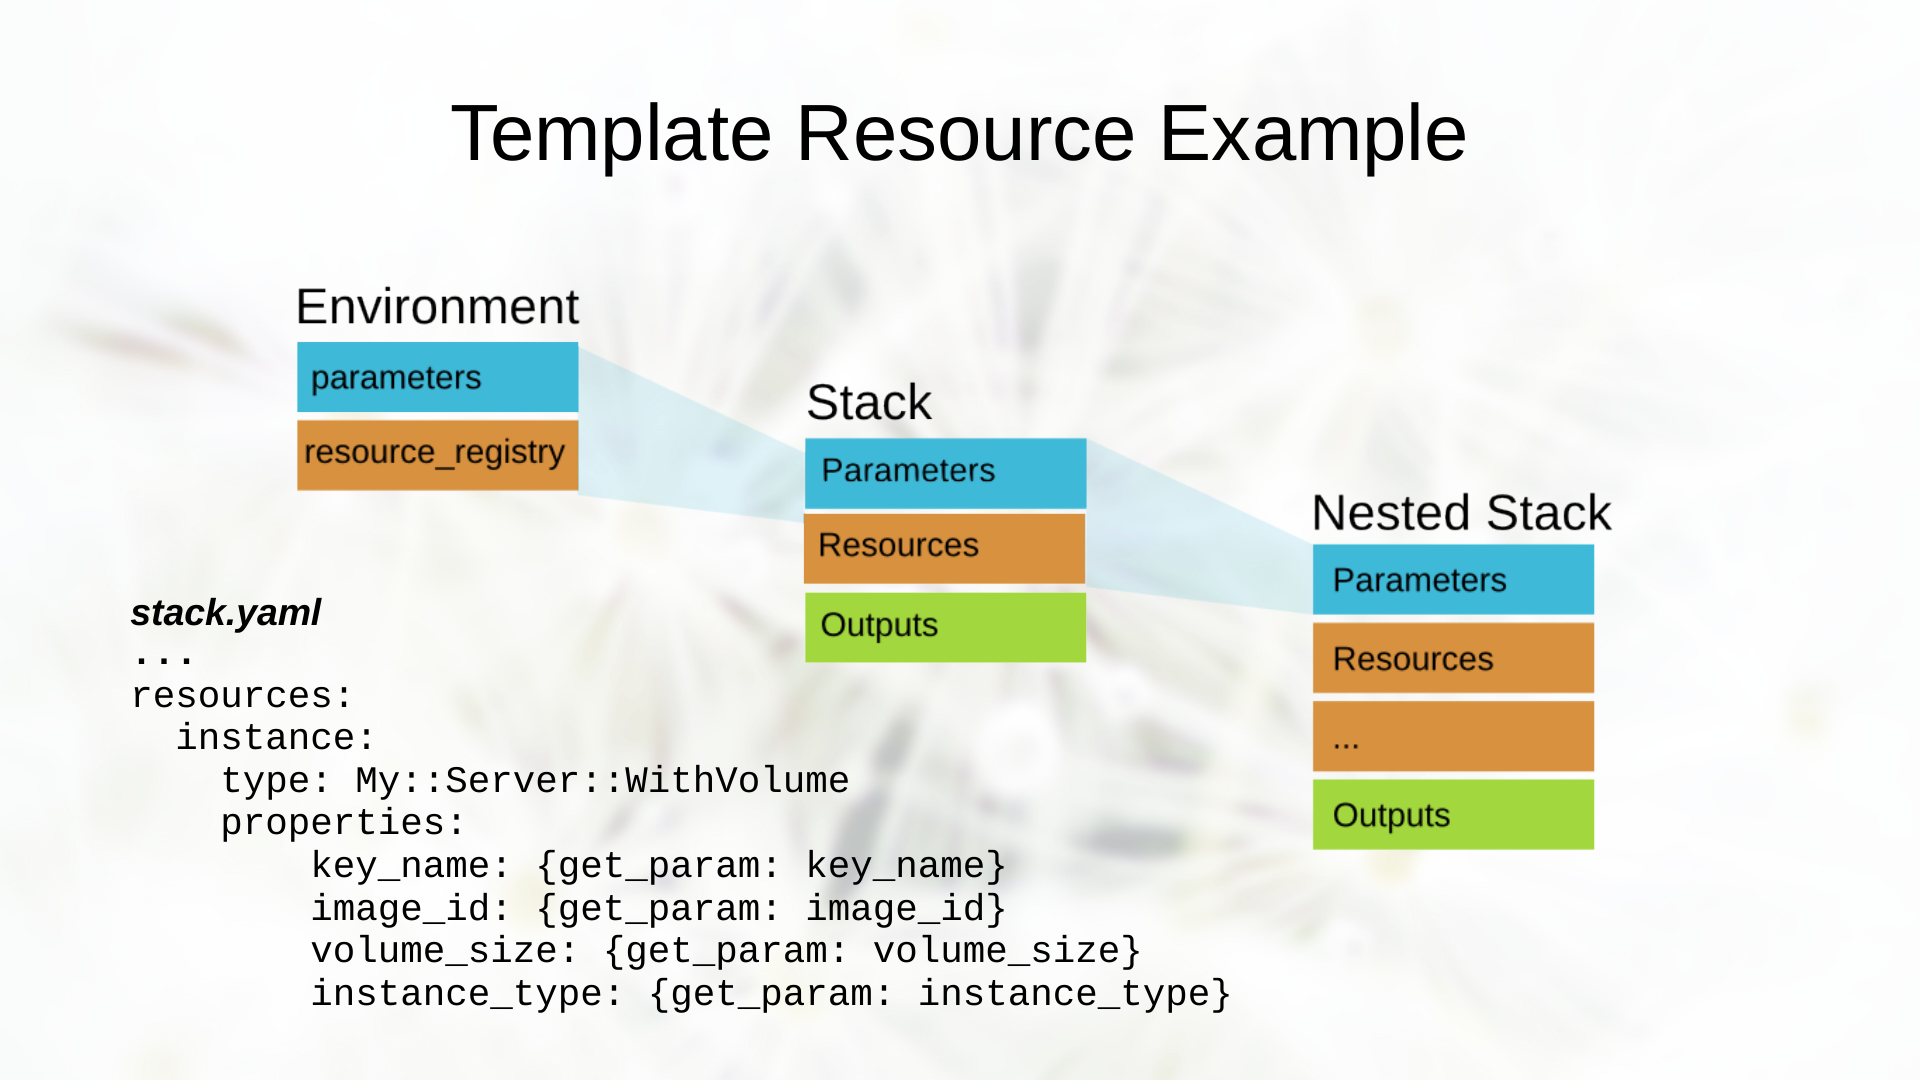

# Template Resource Example
stack.yaml
...
resources:
 instance:
 type: My::Server::WithVolume
 properties:
 key_name: {get_param: key_name}
 image_id: {get_param: image_id}
 volume_size: {get_param: volume_size}
 instance_type: {get_param: instance_type}